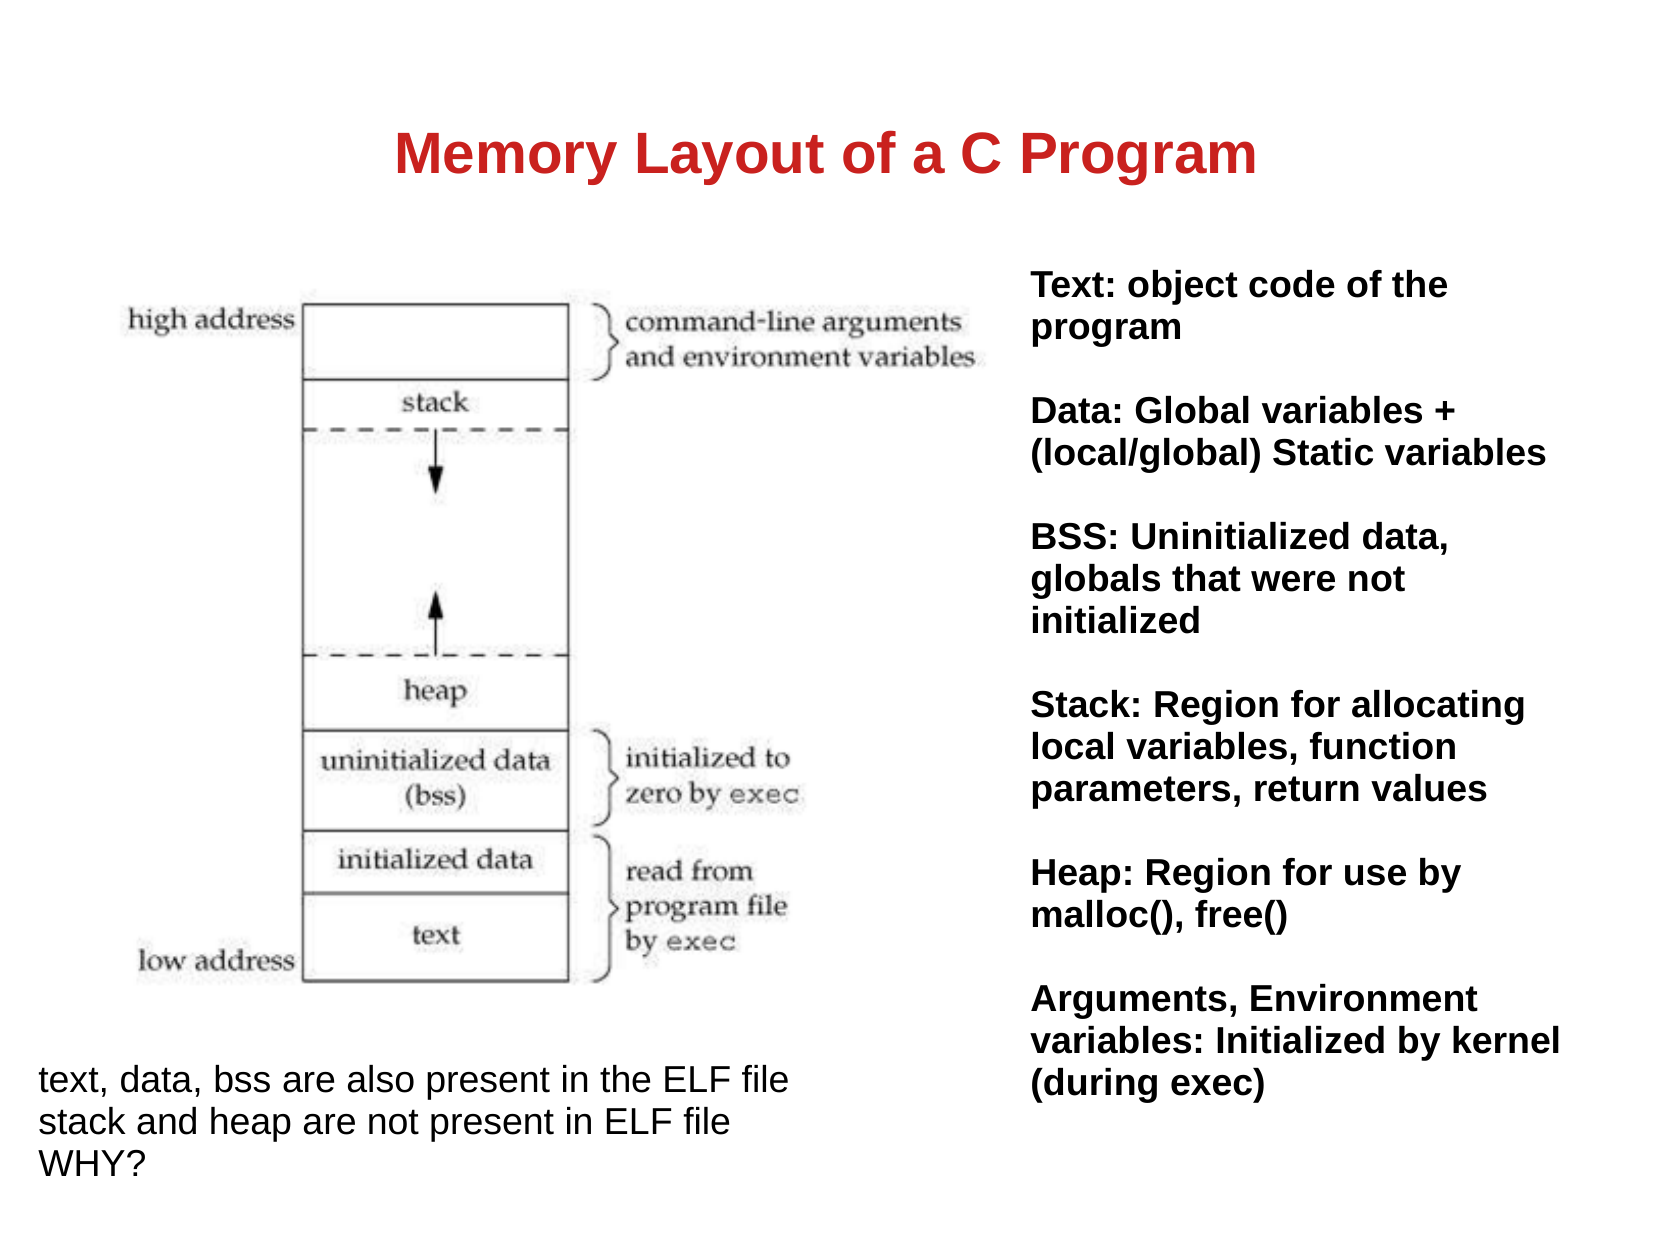

# Memory Layout of a C Program
Text: object code of the program
Data: Global variables + (local/global) Static variables
BSS: Uninitialized data, globals that were not initialized
Stack: Region for allocating local variables, function parameters, return values
Heap: Region for use by malloc(), free()
Arguments, Environment variables: Initialized by kernel (during exec)
text, data, bss are also present in the ELF file
stack and heap are not present in ELF file
WHY?